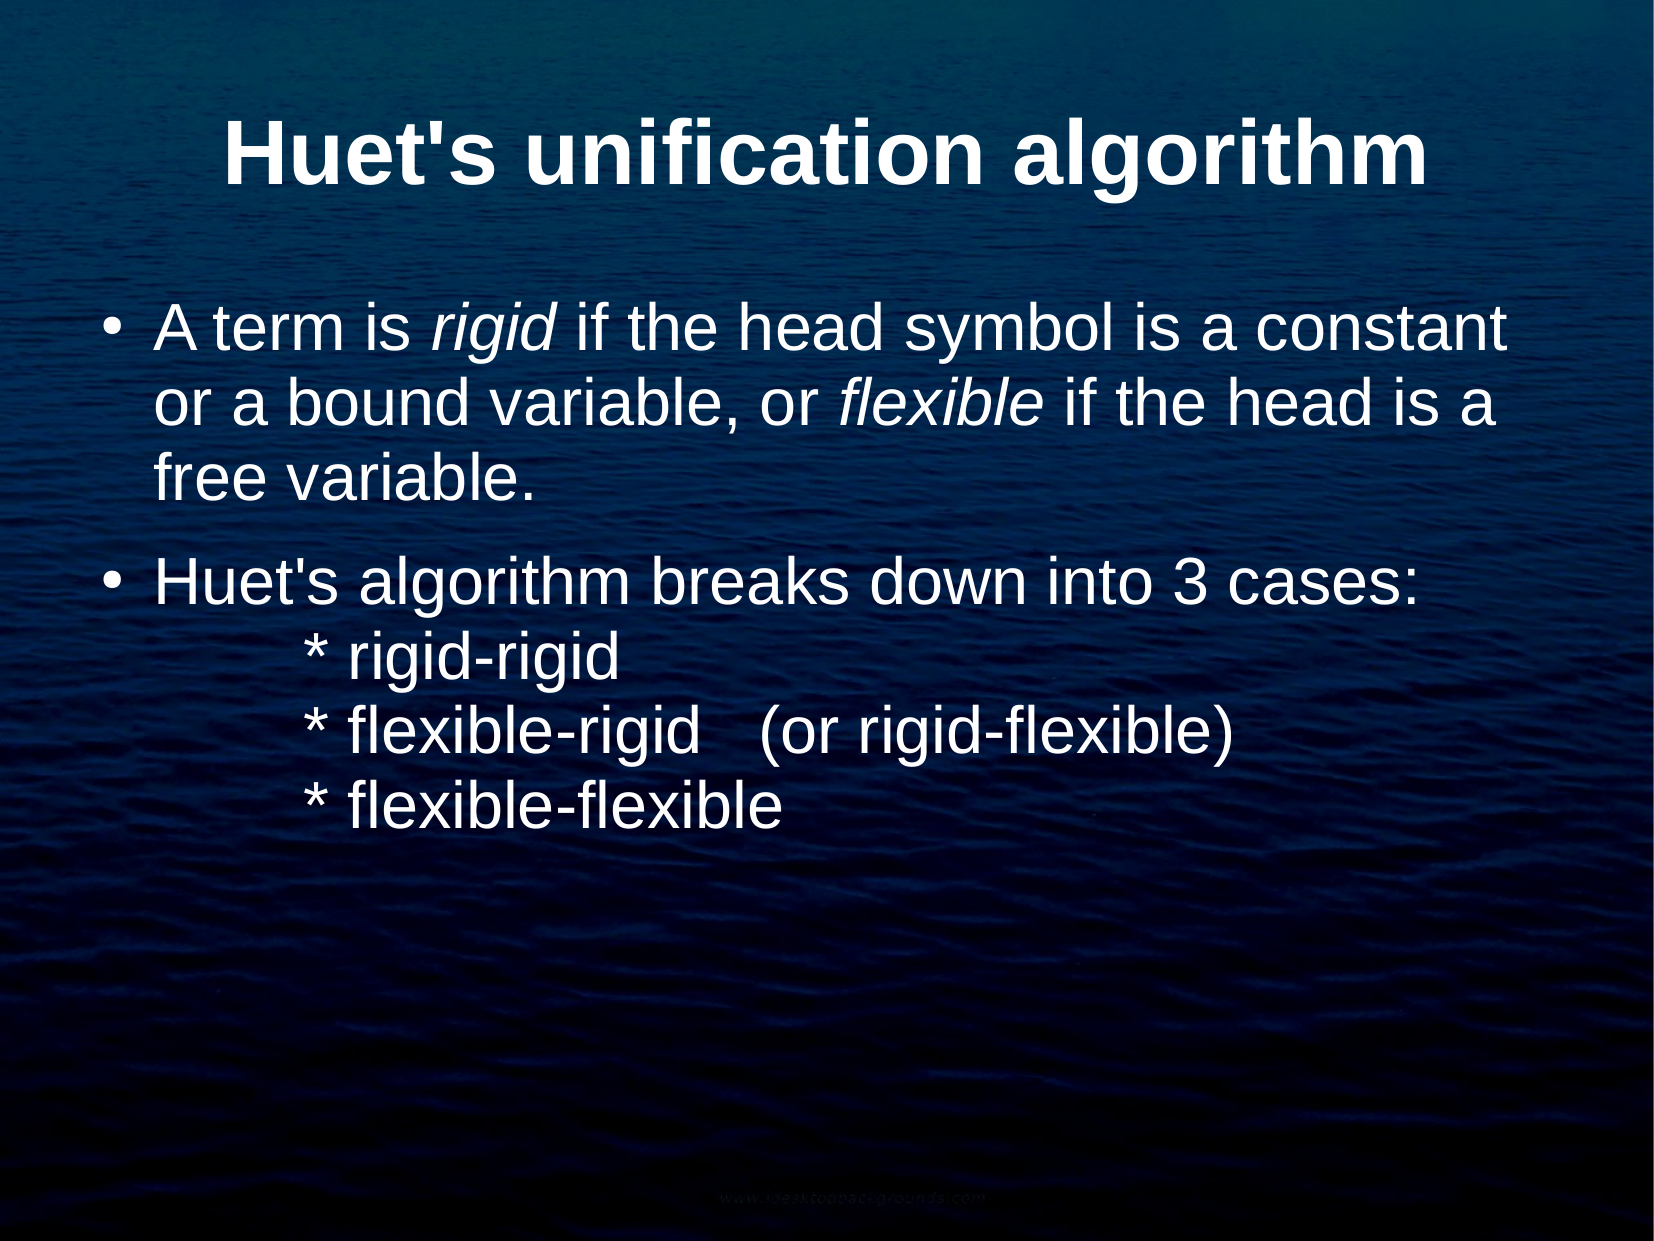

# Huet's unification algorithm
A term is rigid if the head symbol is a constant or a bound variable, or flexible if the head is a free variable.
Huet's algorithm breaks down into 3 cases:
		* rigid-rigid
		* flexible-rigid (or rigid-flexible)
		* flexible-flexible